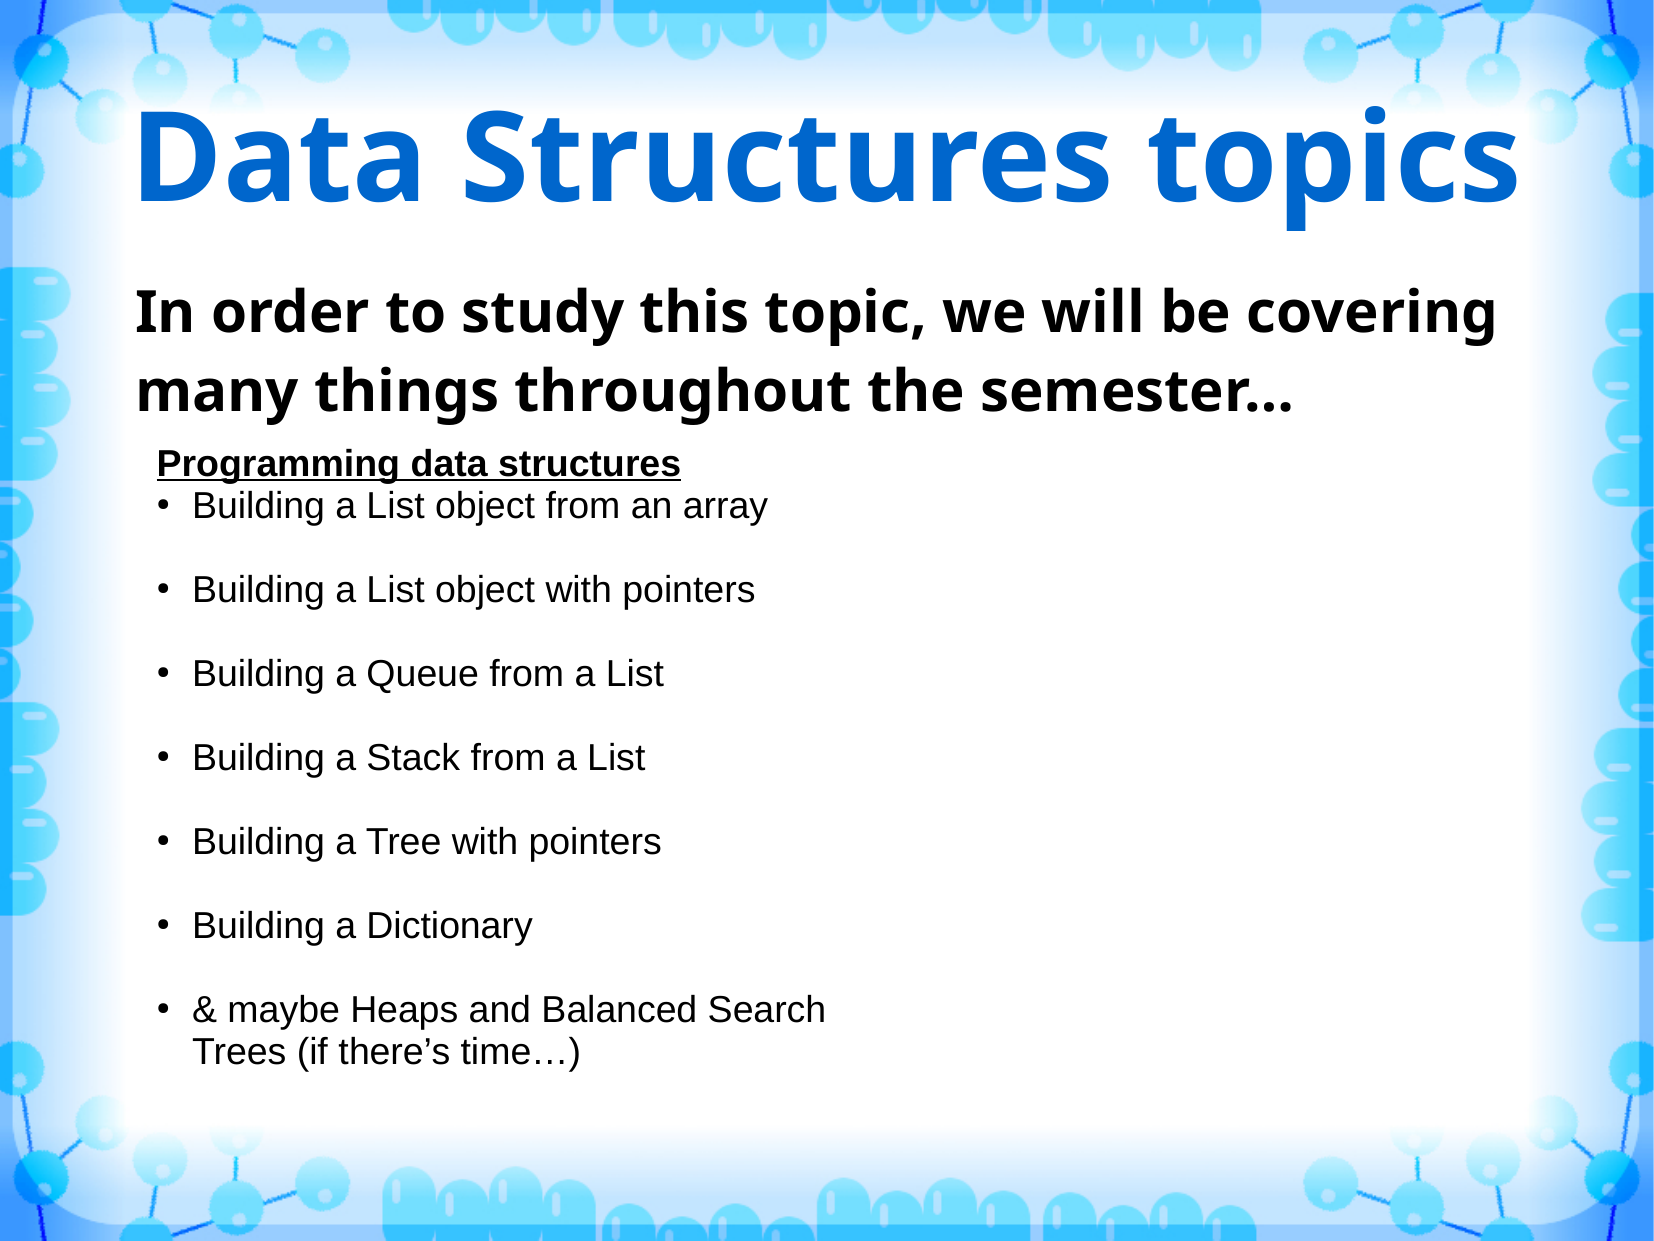

# Data Structures topics
In order to study this topic, we will be covering many things throughout the semester…
Programming data structures
Building a List object from an array
Building a List object with pointers
Building a Queue from a List
Building a Stack from a List
Building a Tree with pointers
Building a Dictionary
& maybe Heaps and Balanced Search Trees (if there’s time…)